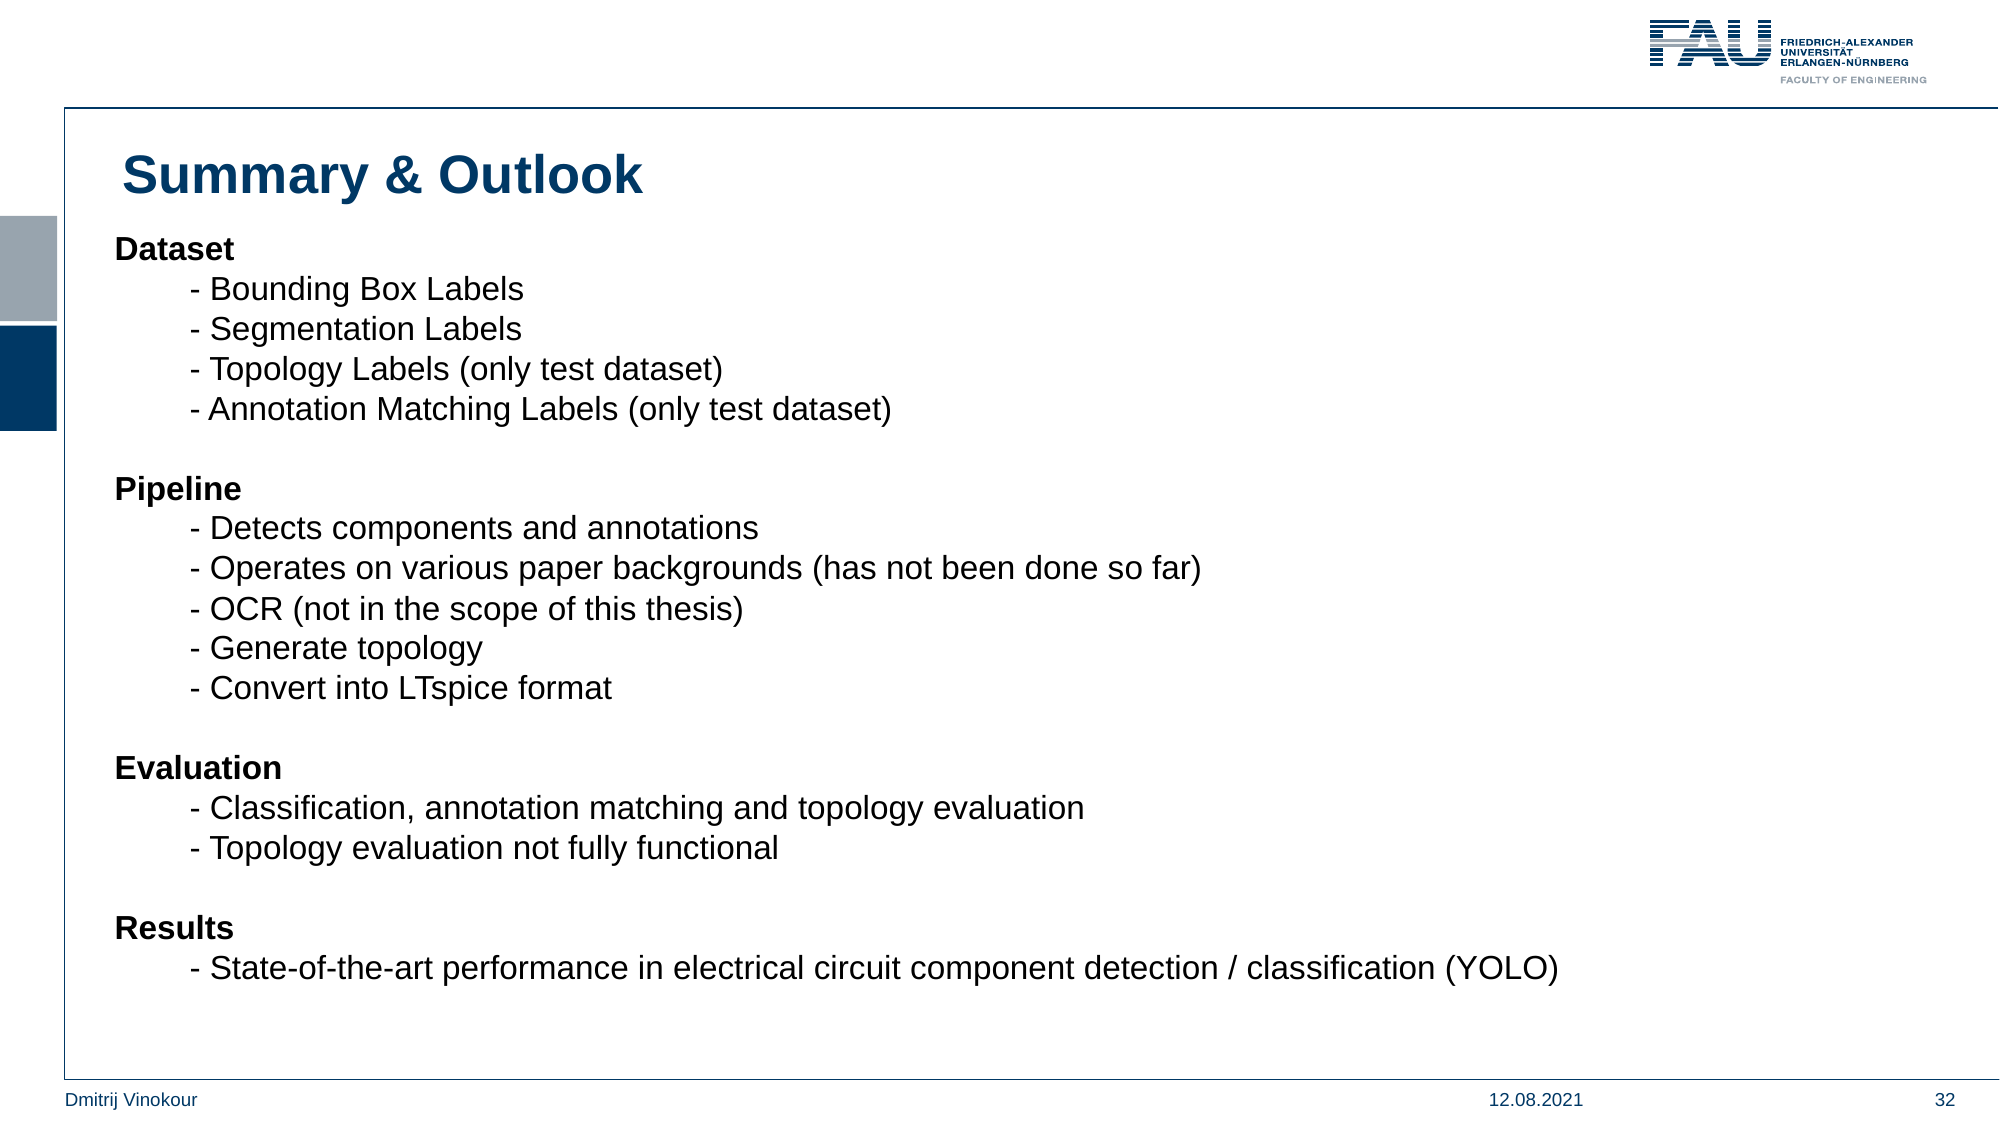

Summary & Outlook
Dataset
	- Bounding Box Labels
	- Segmentation Labels
	- Topology Labels (only test dataset)
	- Annotation Matching Labels (only test dataset)
Pipeline
	- Detects components and annotations
	- Operates on various paper backgrounds (has not been done so far)
	- OCR (not in the scope of this thesis)
	- Generate topology
	- Convert into LTspice format
Evaluation
	- Classification, annotation matching and topology evaluation
	- Topology evaluation not fully functional
Results
	- State-of-the-art performance in electrical circuit component detection / classification (YOLO)
12.08.2021
Dmitrij Vinokour